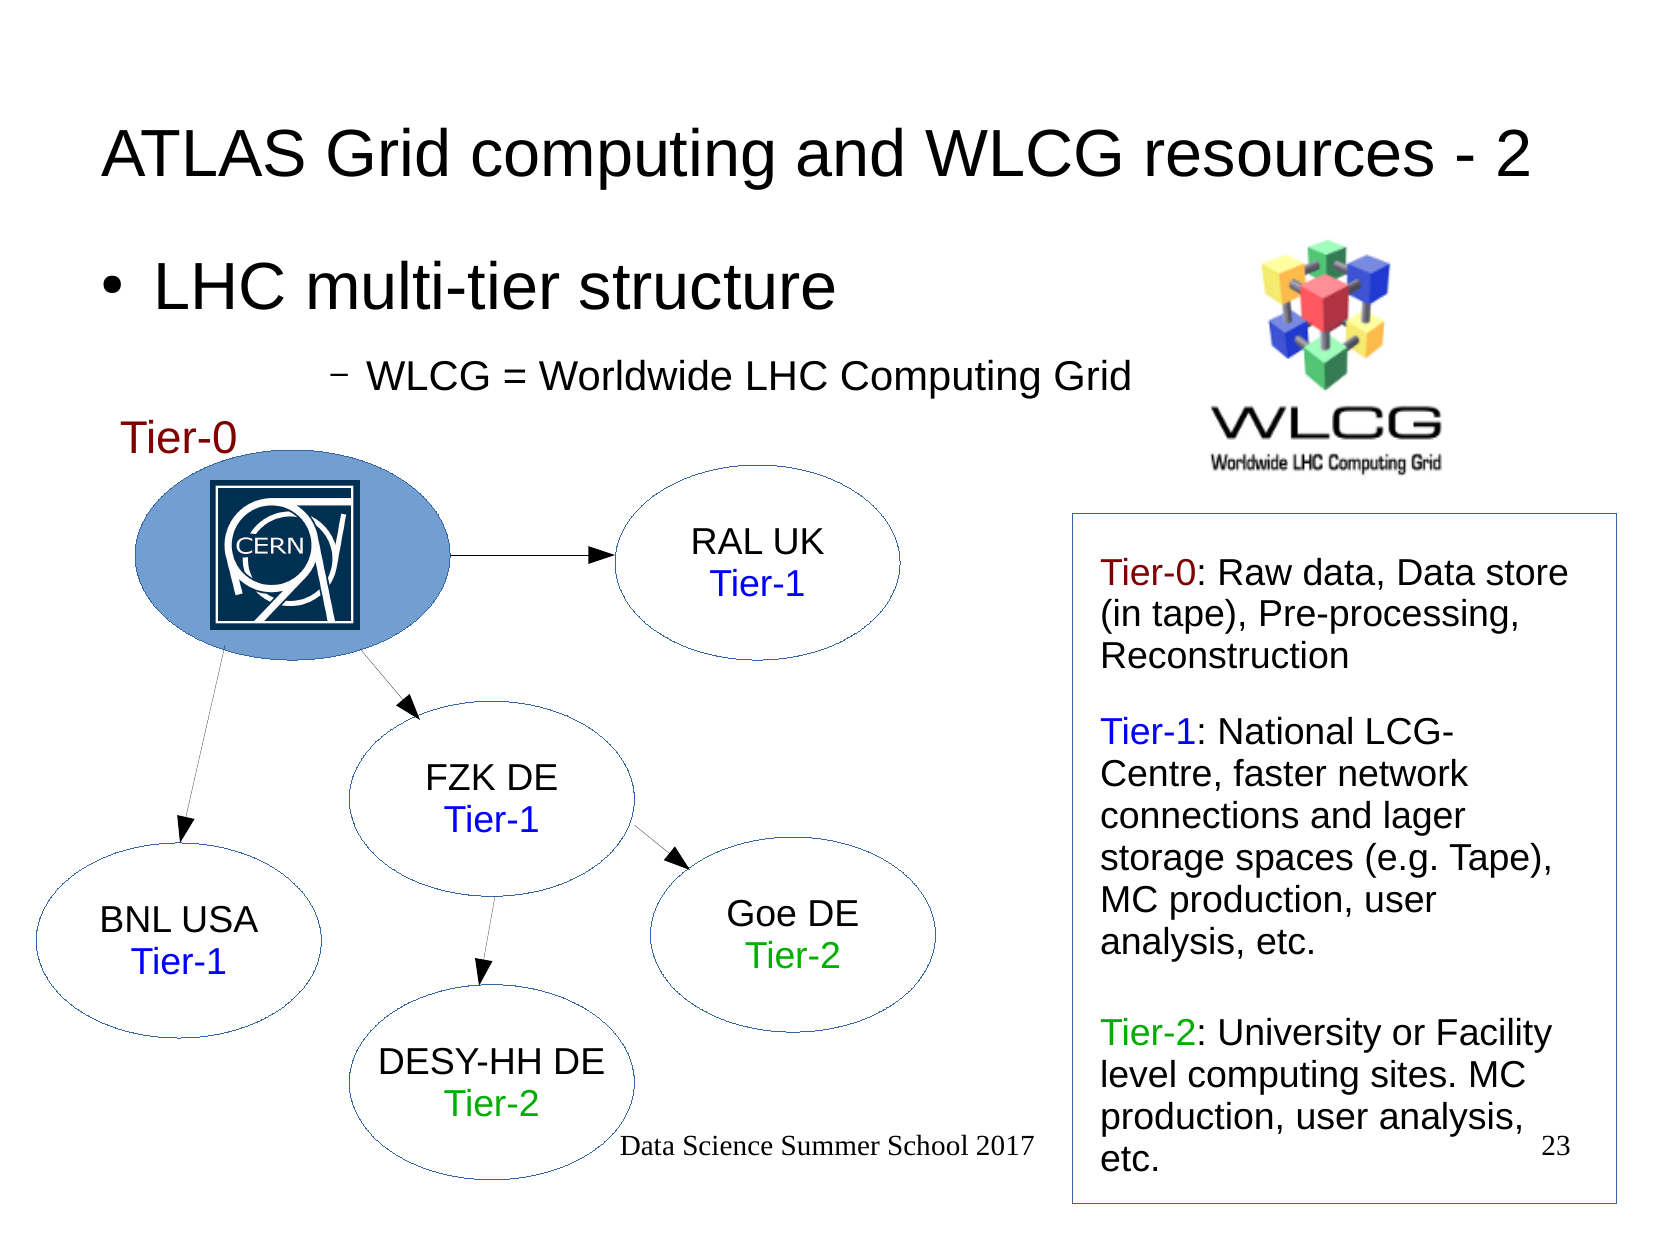

# ATLAS Grid computing and WLCG resources - 2
LHC multi-tier structure
WLCG = Worldwide LHC Computing Grid
Tier-0
RAL UK
Tier-1
Tier-0: Raw data, Data store (in tape), Pre-processing, Reconstruction
FZK DE
Tier-1
Tier-1: National LCG-Centre, faster network connections and lager storage spaces (e.g. Tape), MC production, user analysis, etc.
Goe DE
Tier-2
BNL USA
Tier-1
DESY-HH DE
Tier-2
Tier-2: University or Facility level computing sites. MC production, user analysis, etc.
Data Science Summer School 2017
23